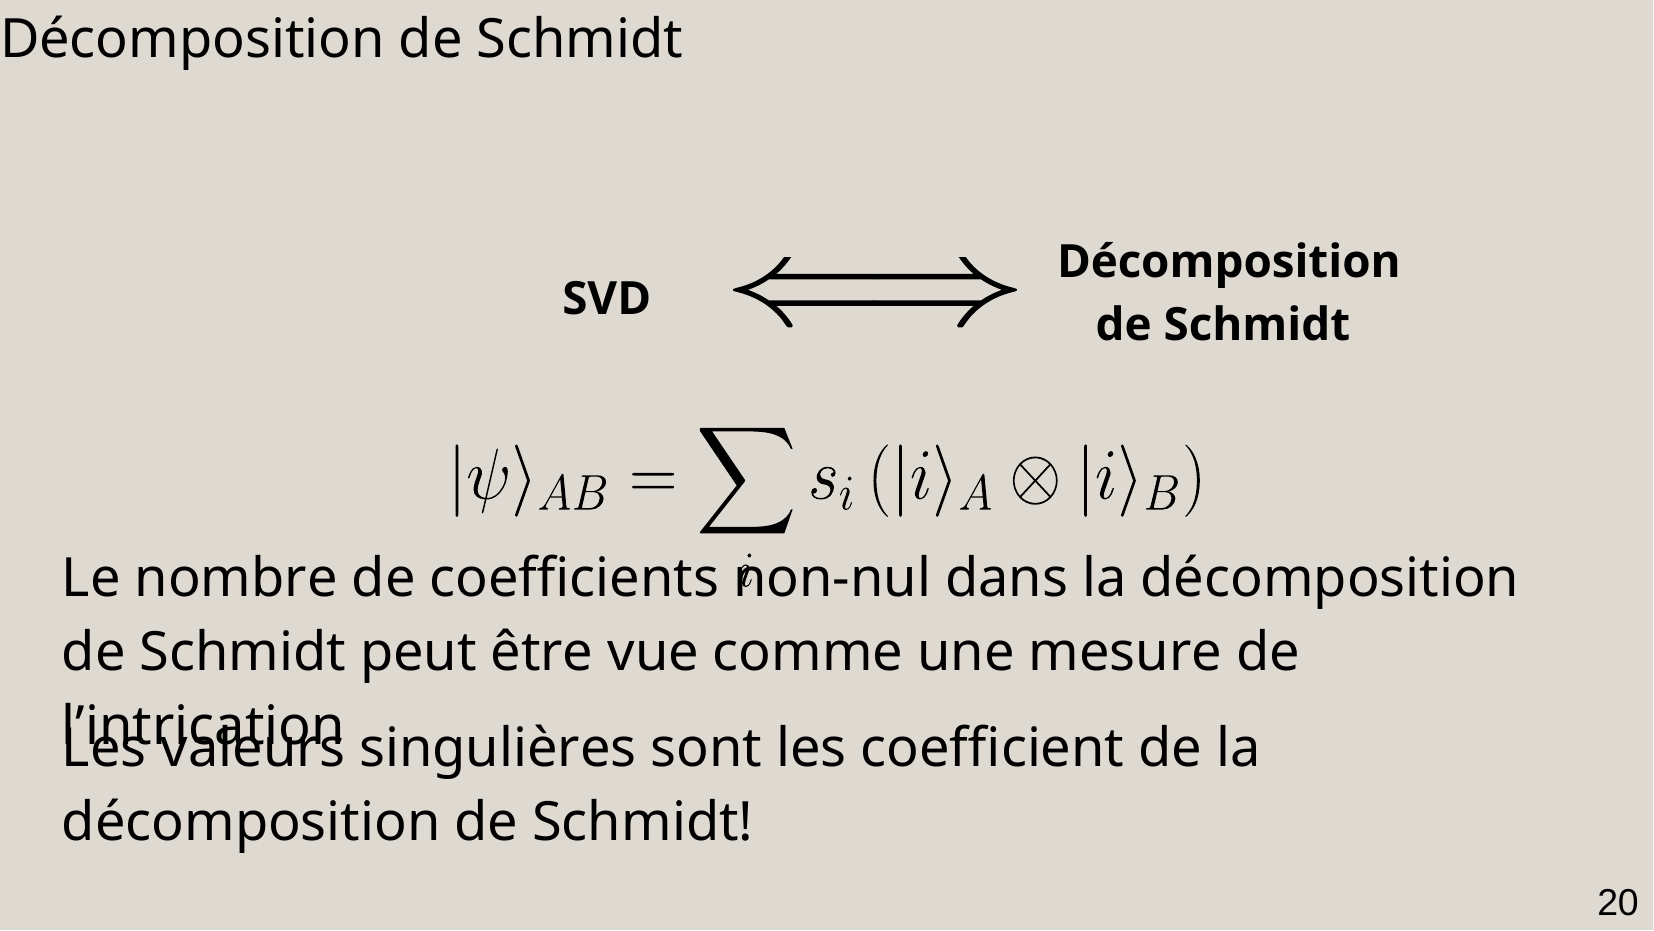

Décomposition de Schmidt
Décomposition de Schmidt
SVD
Le nombre de coefficients non-nul dans la décomposition de Schmidt peut être vue comme une mesure de l’intrication
Les valeurs singulières sont les coefficient de la décomposition de Schmidt!